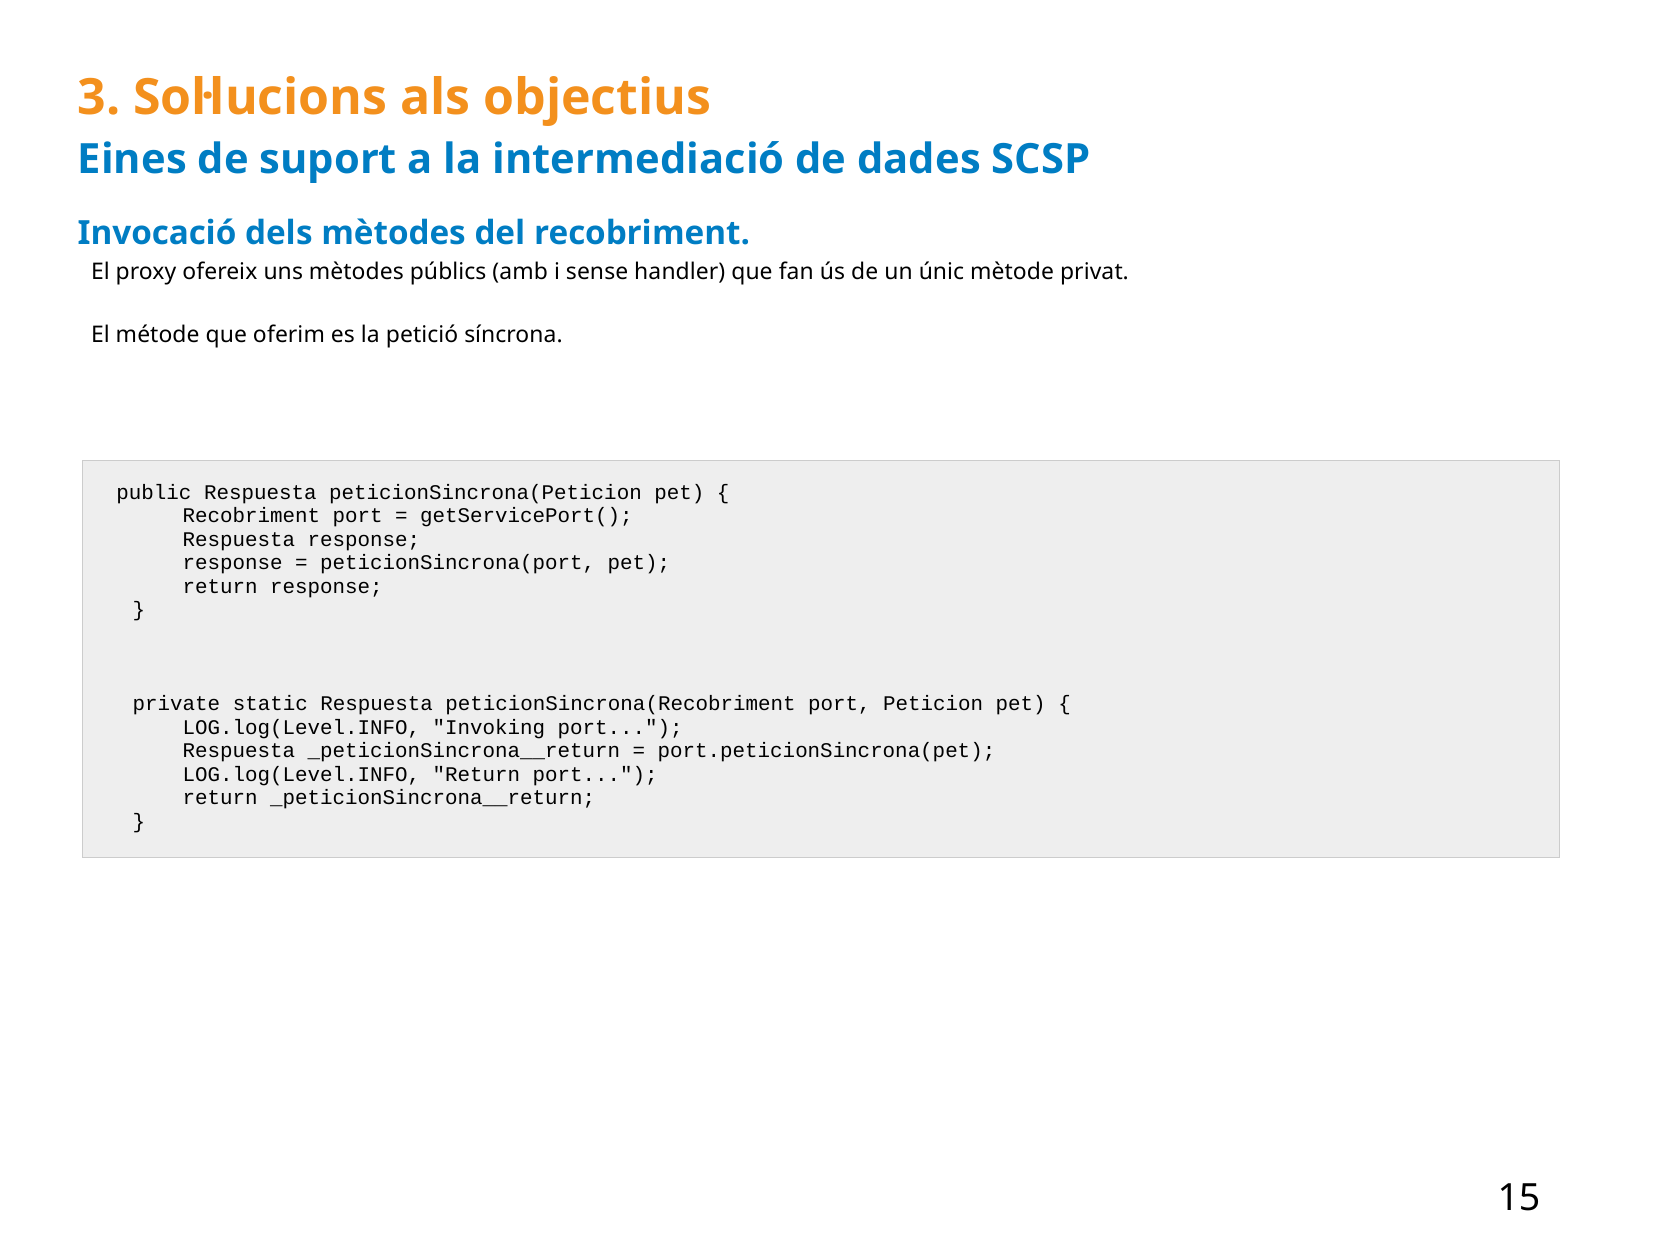

3. Sol·lucions als objectius
Eines de suport a la intermediació de dades SCSP
Invocació dels mètodes del recobriment.
El proxy ofereix uns mètodes públics (amb i sense handler) que fan ús de un únic mètode privat.
El métode que oferim es la petició síncrona.
 public Respuesta peticionSincrona(Peticion pet) {
 Recobriment port = getServicePort();
 Respuesta response;
 response = peticionSincrona(port, pet);
 return response;
 }
 private static Respuesta peticionSincrona(Recobriment port, Peticion pet) {
 LOG.log(Level.INFO, "Invoking port...");
 Respuesta _peticionSincrona__return = port.peticionSincrona(pet);
 LOG.log(Level.INFO, "Return port...");
 return _peticionSincrona__return;
 }